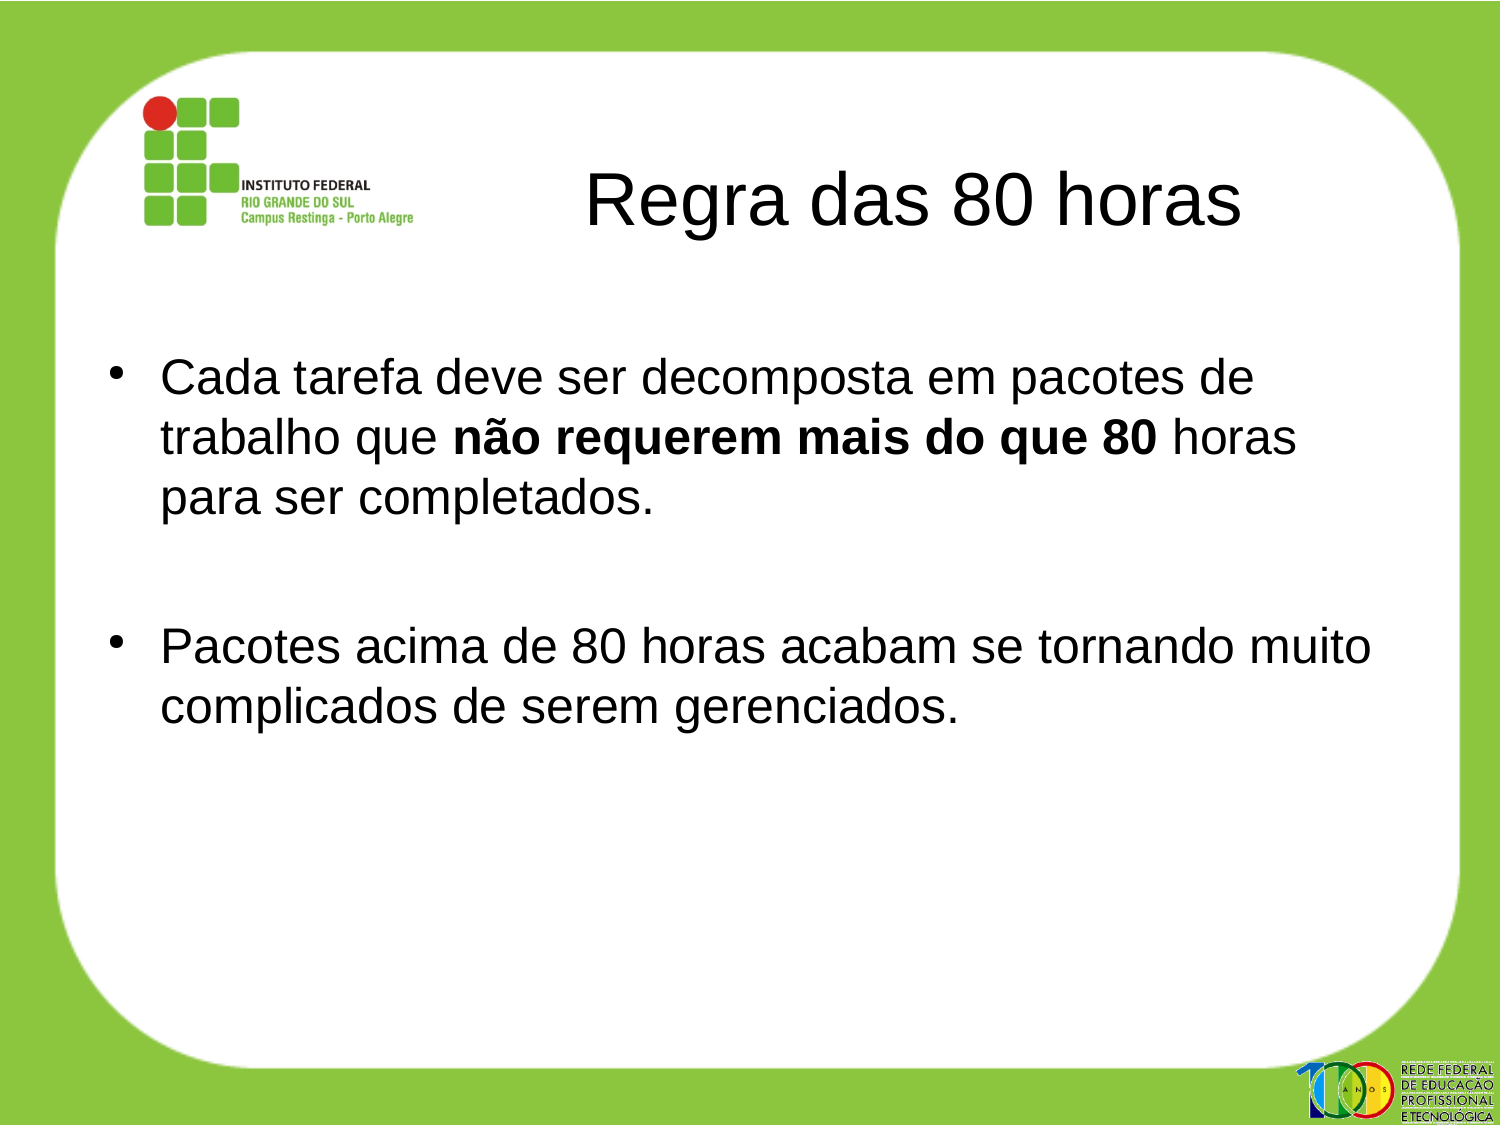

# Regra das 80 horas
Cada tarefa deve ser decomposta em pacotes de trabalho que não requerem mais do que 80 horas para ser completados.
Pacotes acima de 80 horas acabam se tornando muito complicados de serem gerenciados.